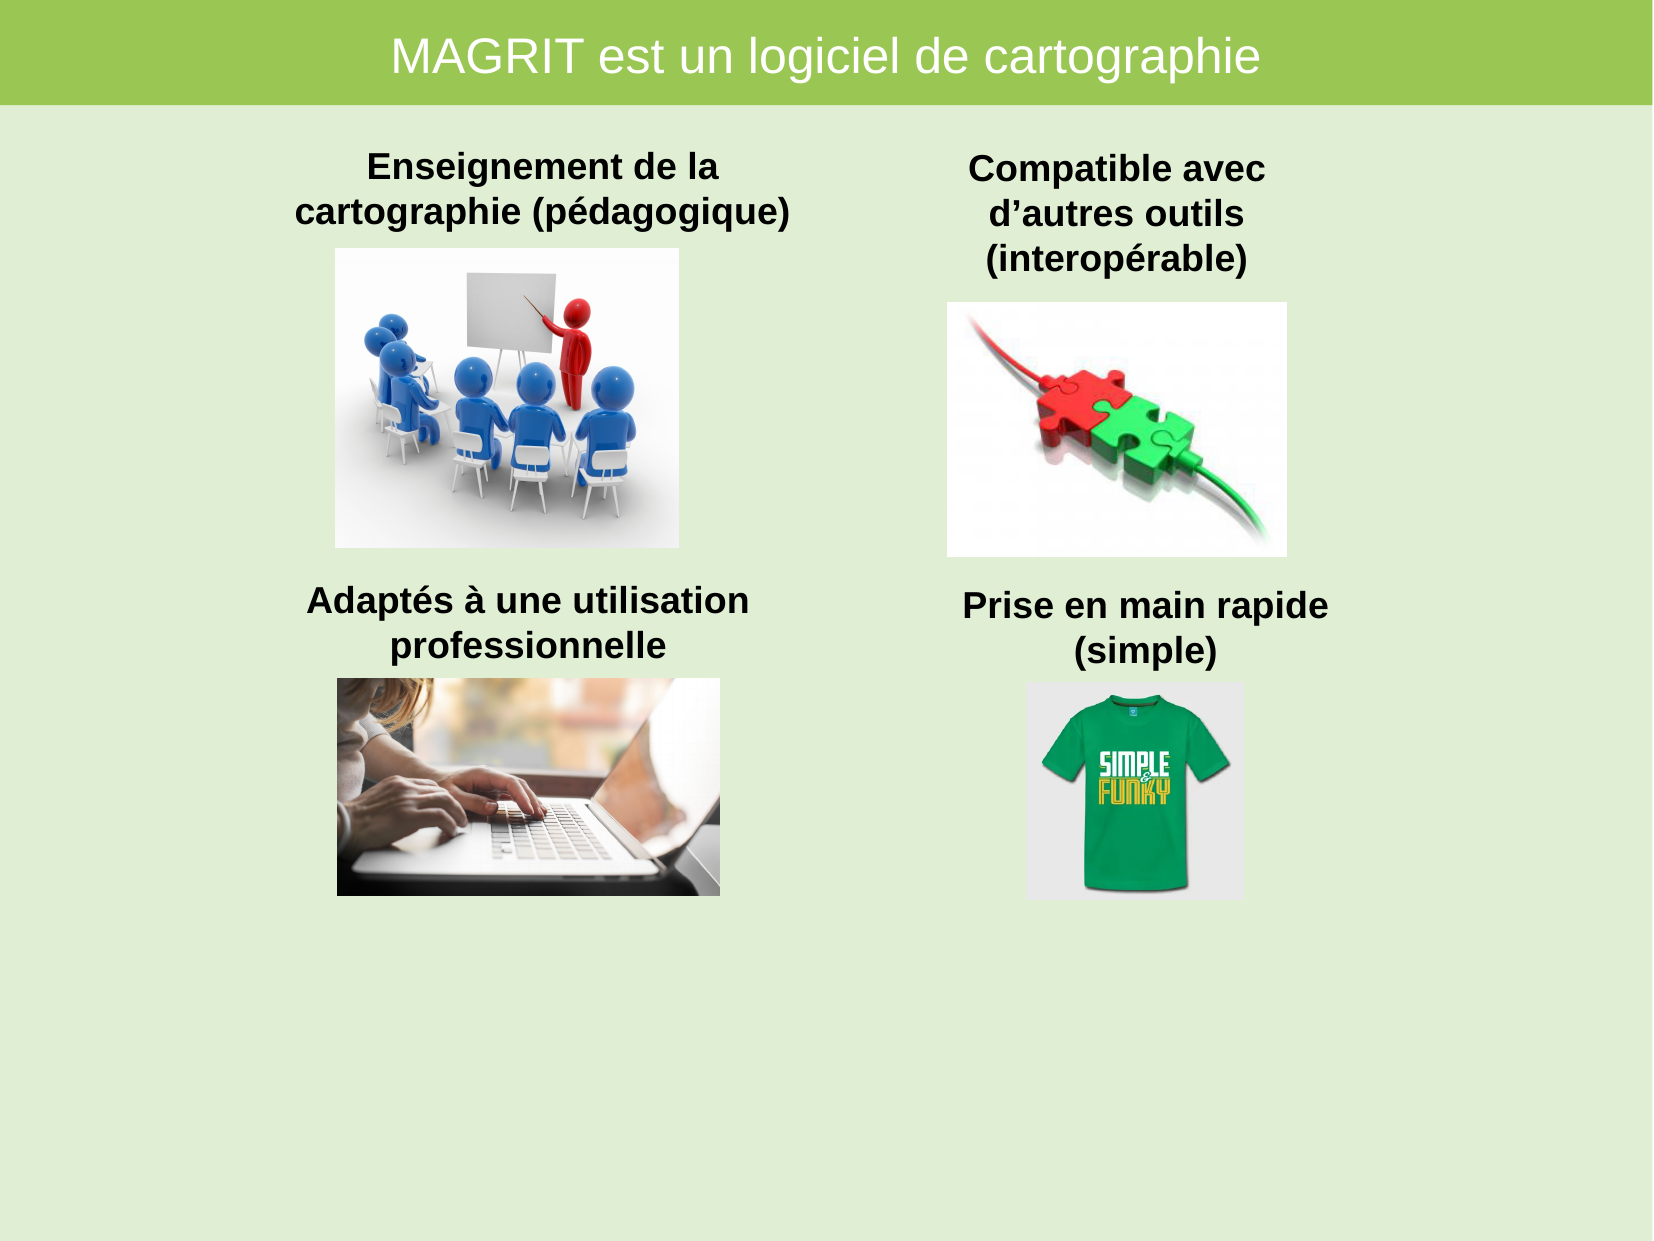

MAGRIT est un logiciel de cartographie
Enseignement de la cartographie (pédagogique)
Compatible avec d’autres outils (interopérable)
Adaptés à une utilisation
professionnelle
Prise en main rapide
(simple)